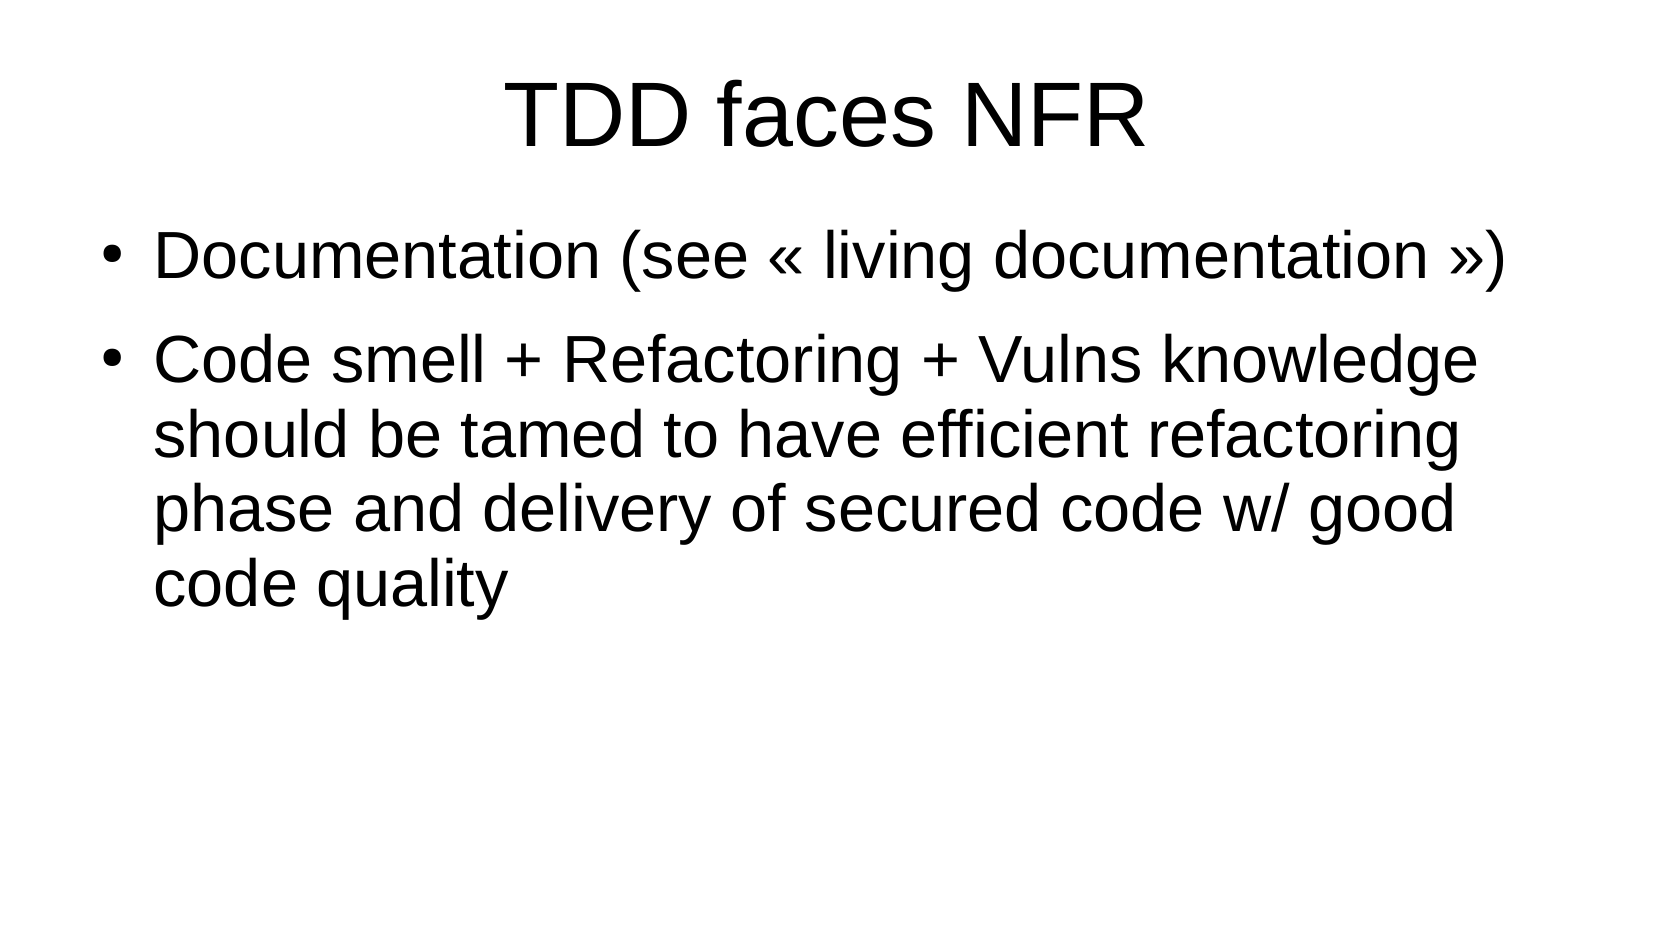

# TDD faces NFR
Documentation (see « living documentation »)
Code smell + Refactoring + Vulns knowledge should be tamed to have efficient refactoring phase and delivery of secured code w/ good code quality